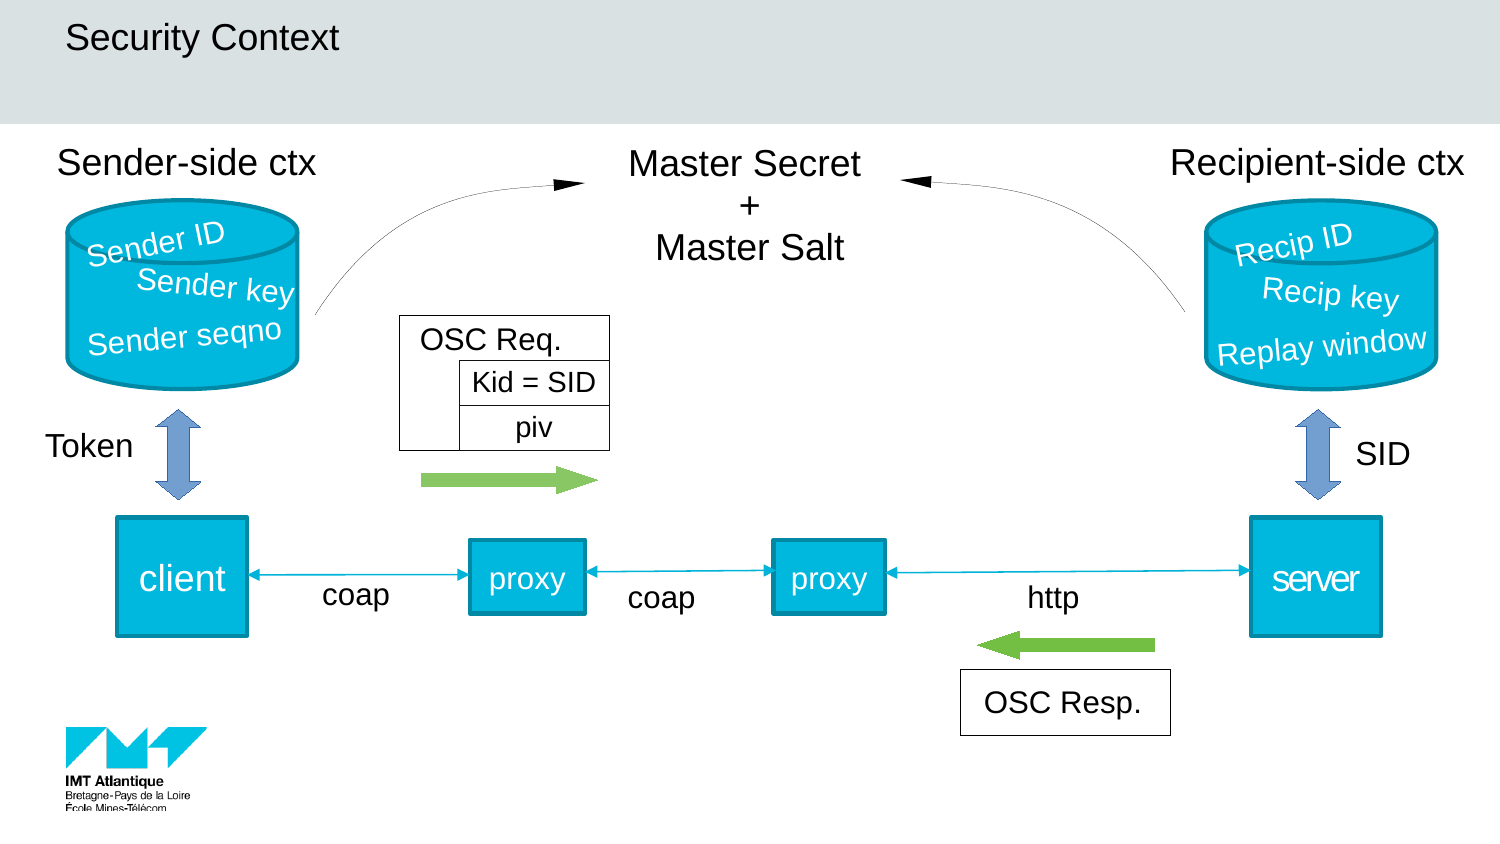

# Security Context
Sender-side ctx
Recipient-side ctx
Master Secret
+
Master Salt
Recip ID
Sender ID
Sender key
Recip key
Sender seqno
OSC Req.
Replay window
Kid = SID
piv
piv
Token
SID
client
server
proxy
proxy
coap
http
coap
OSC Resp.